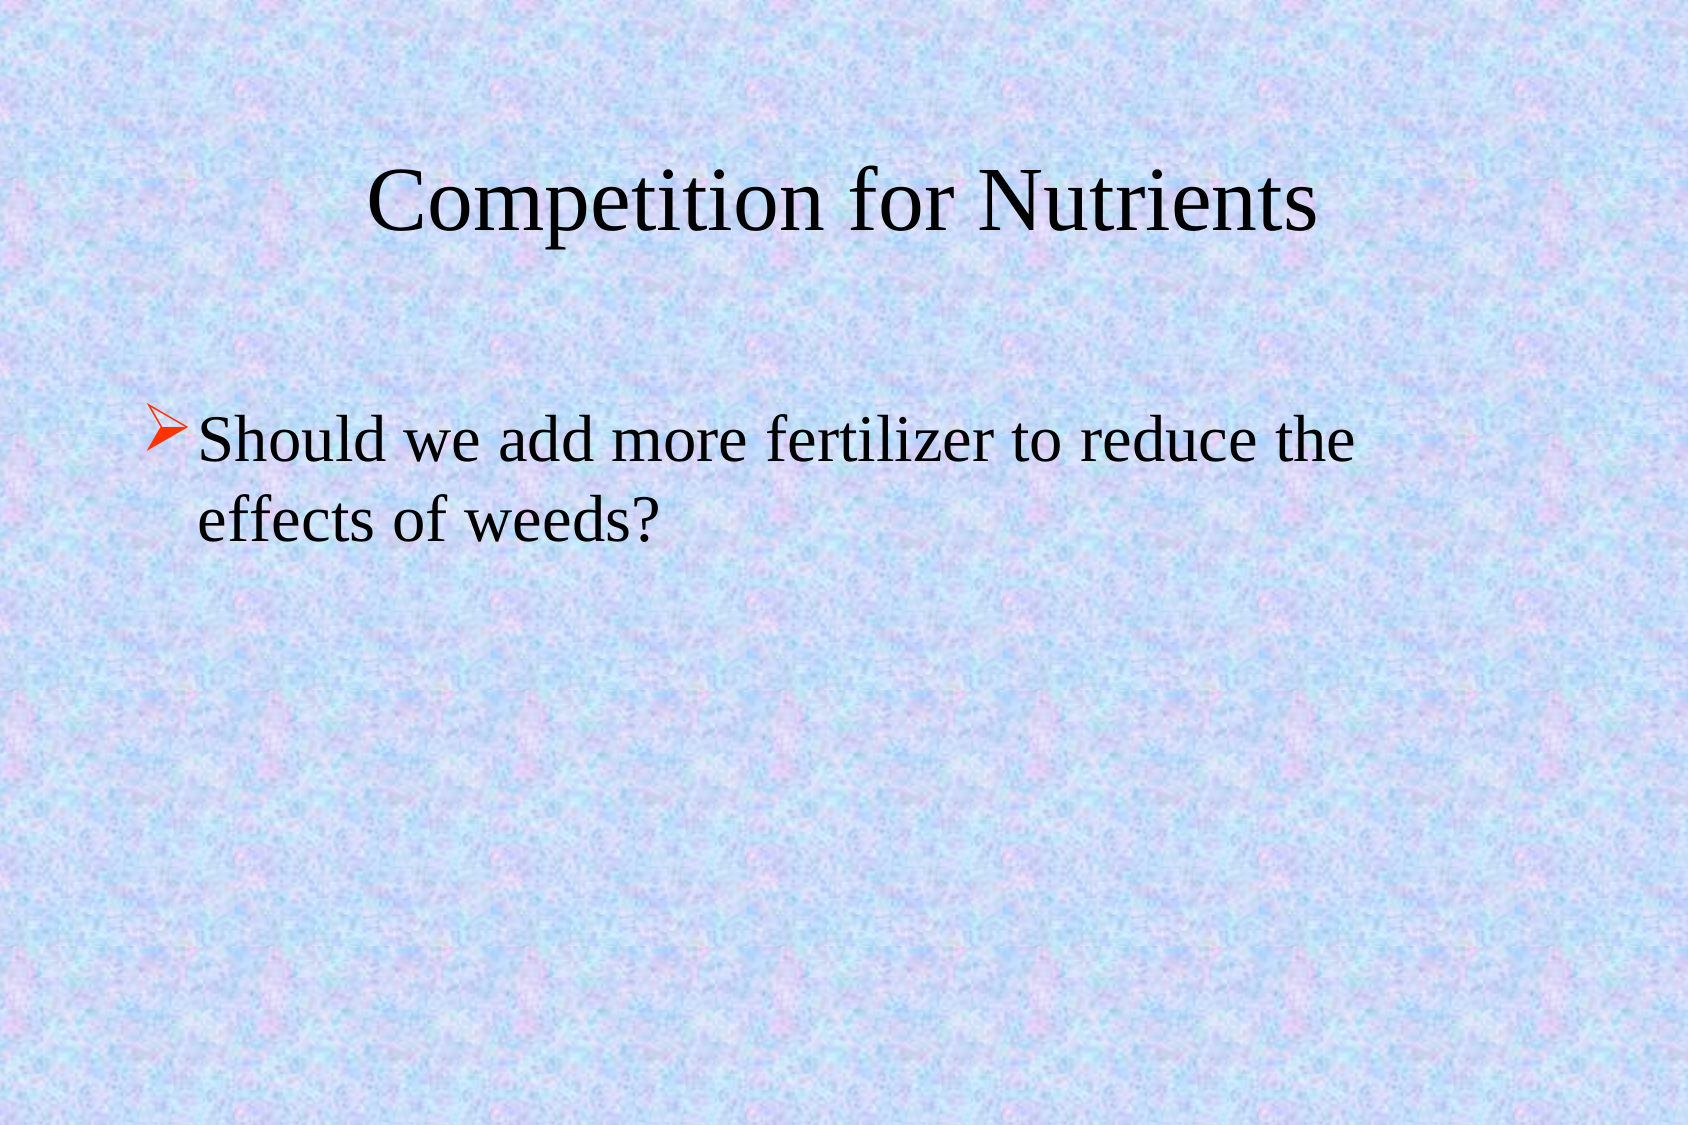

# Competition for Nutrients
Should we add more fertilizer to reduce the effects of weeds?